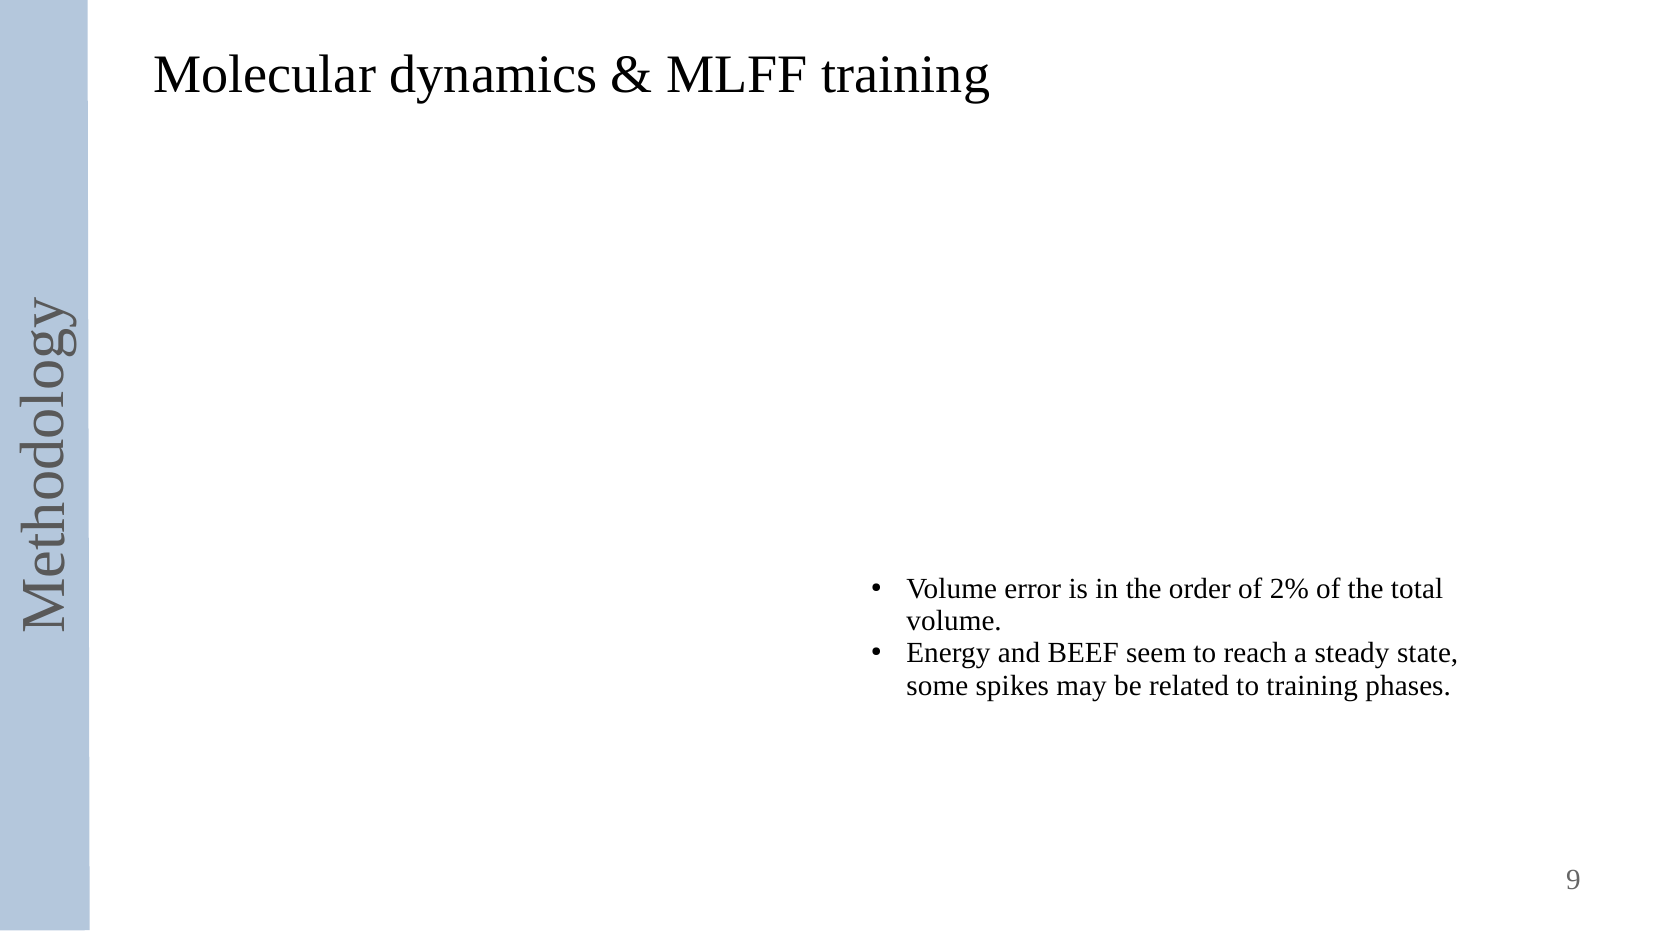

Molecular dynamics & MLFF training
# Methodology
Volume error is in the order of 2% of the total volume.
Energy and BEEF seem to reach a steady state, some spikes may be related to training phases.